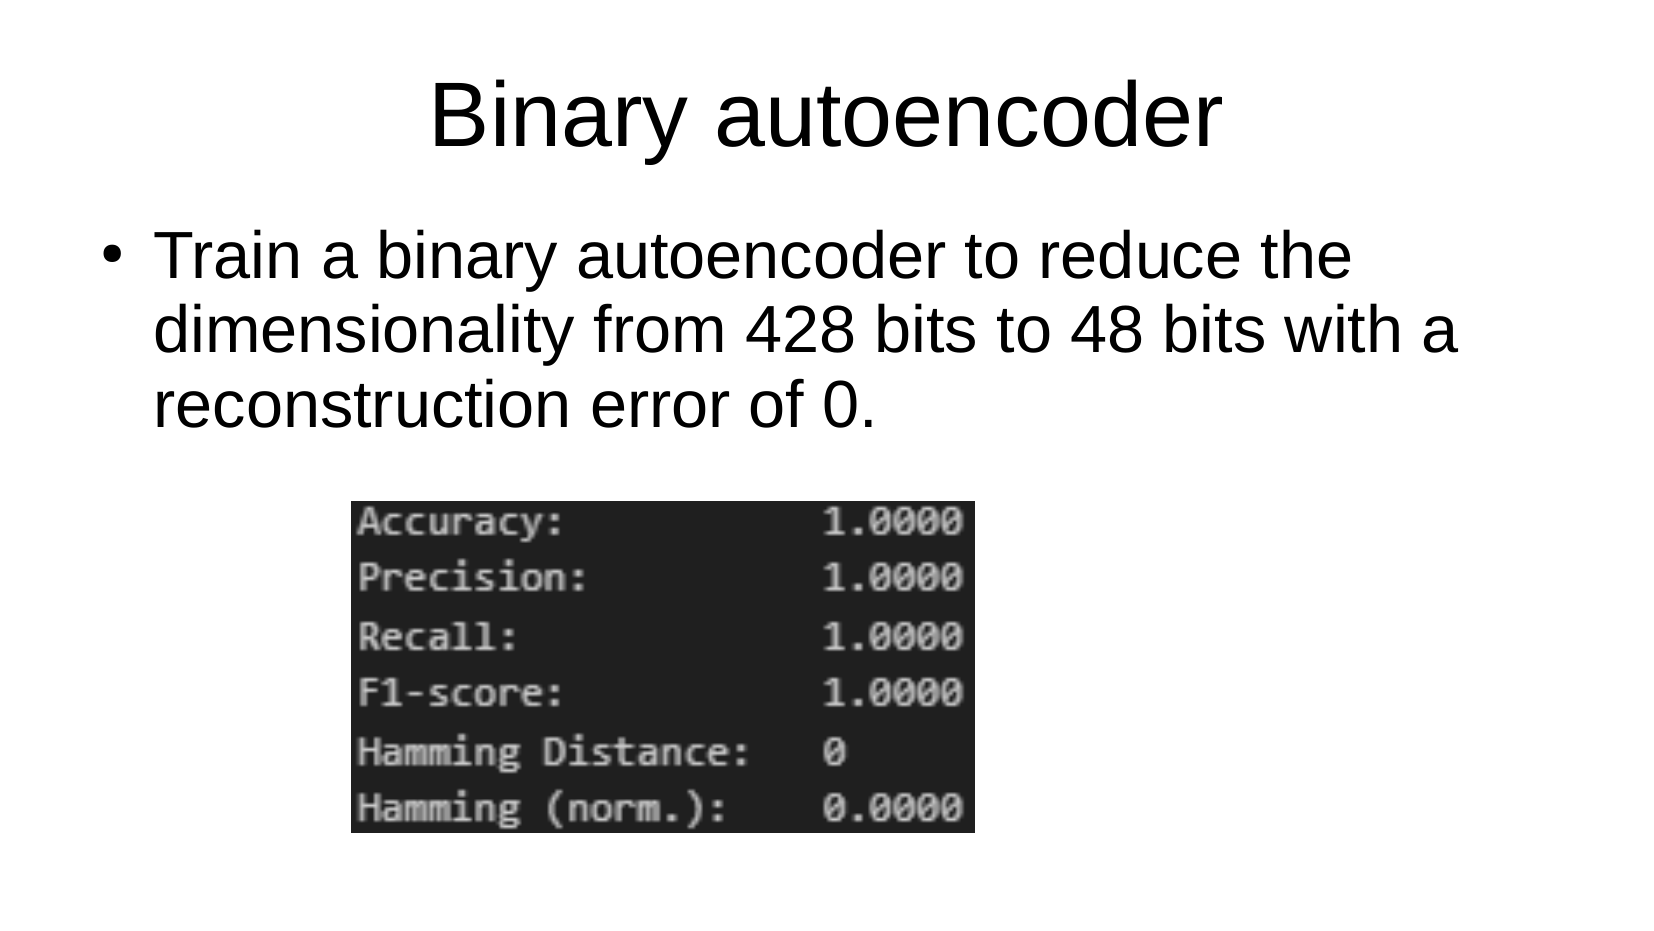

# Binary autoencoder
Train a binary autoencoder to reduce the dimensionality from 428 bits to 48 bits with a reconstruction error of 0.